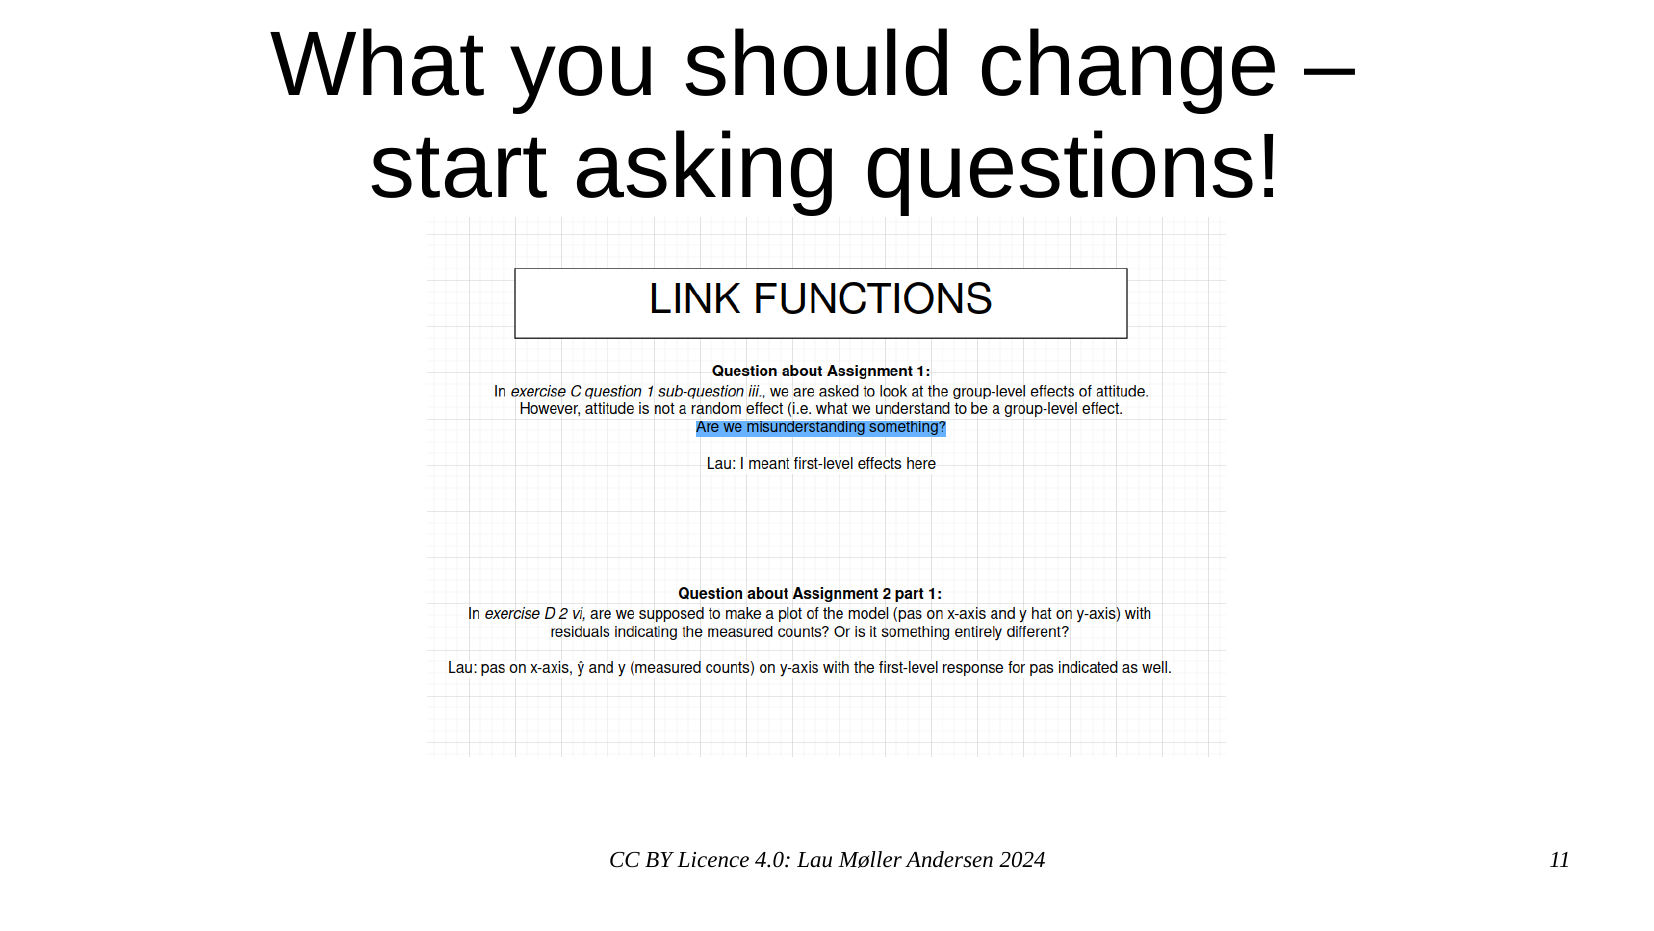

# What you should change – start asking questions!
CC BY Licence 4.0: Lau Møller Andersen 2024
11